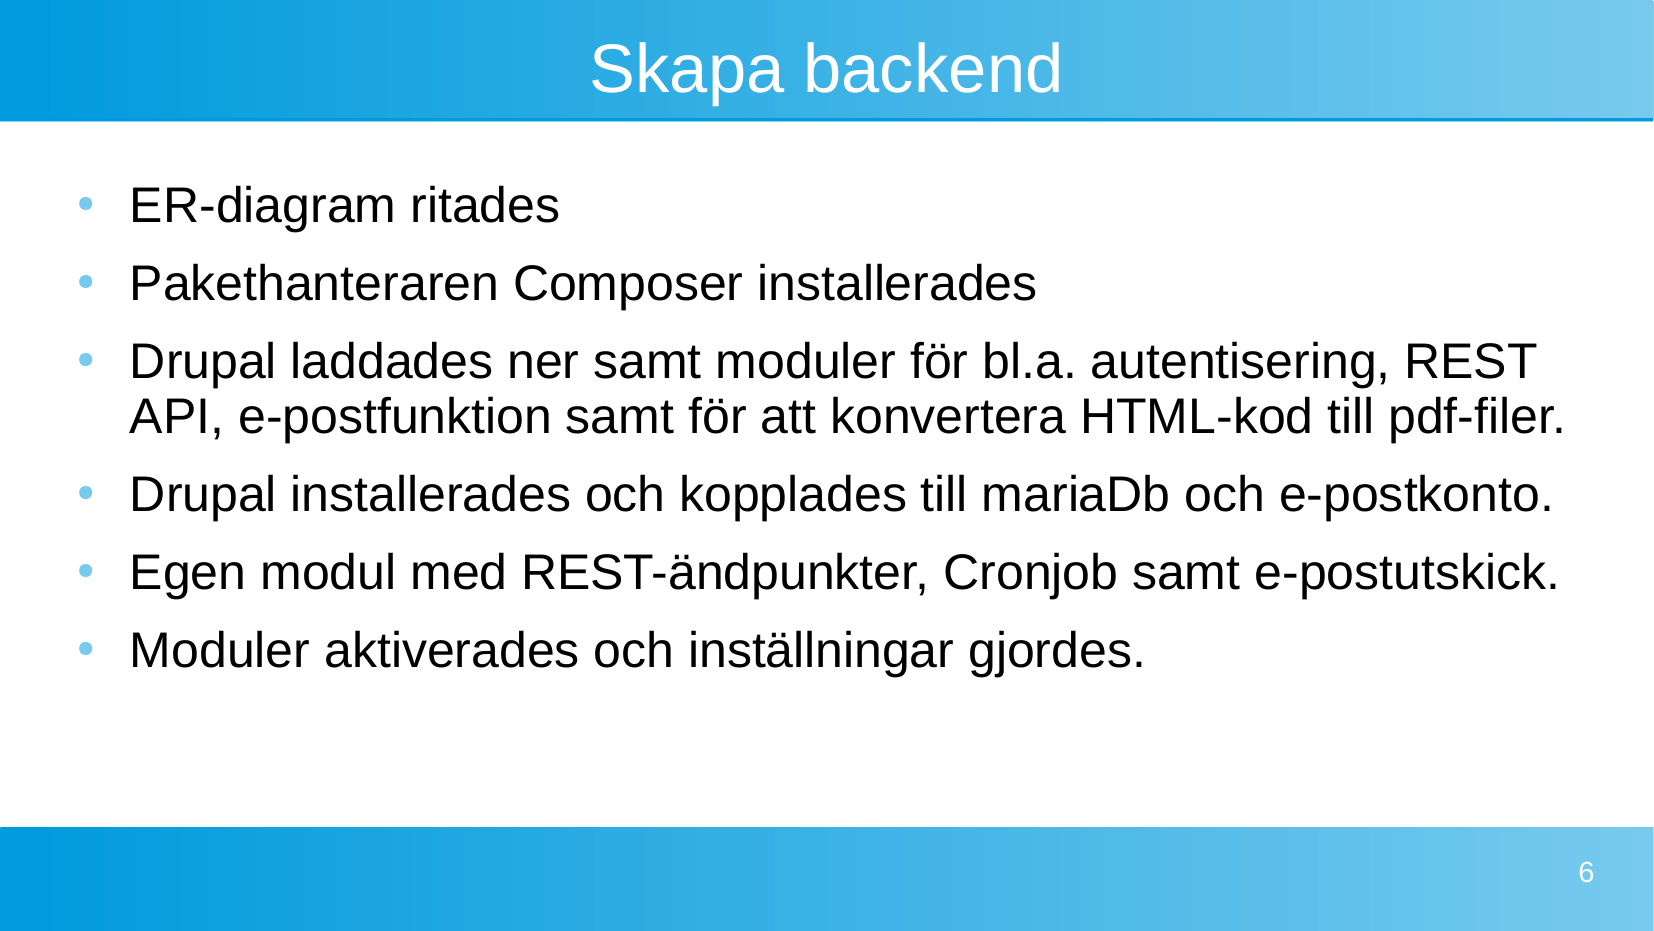

# Skapa backend
ER-diagram ritades
Pakethanteraren Composer installerades
Drupal laddades ner samt moduler för bl.a. autentisering, REST API, e-postfunktion samt för att konvertera HTML-kod till pdf-filer.
Drupal installerades och kopplades till mariaDb och e-postkonto.
Egen modul med REST-ändpunkter, Cronjob samt e-postutskick.
Moduler aktiverades och inställningar gjordes.
6